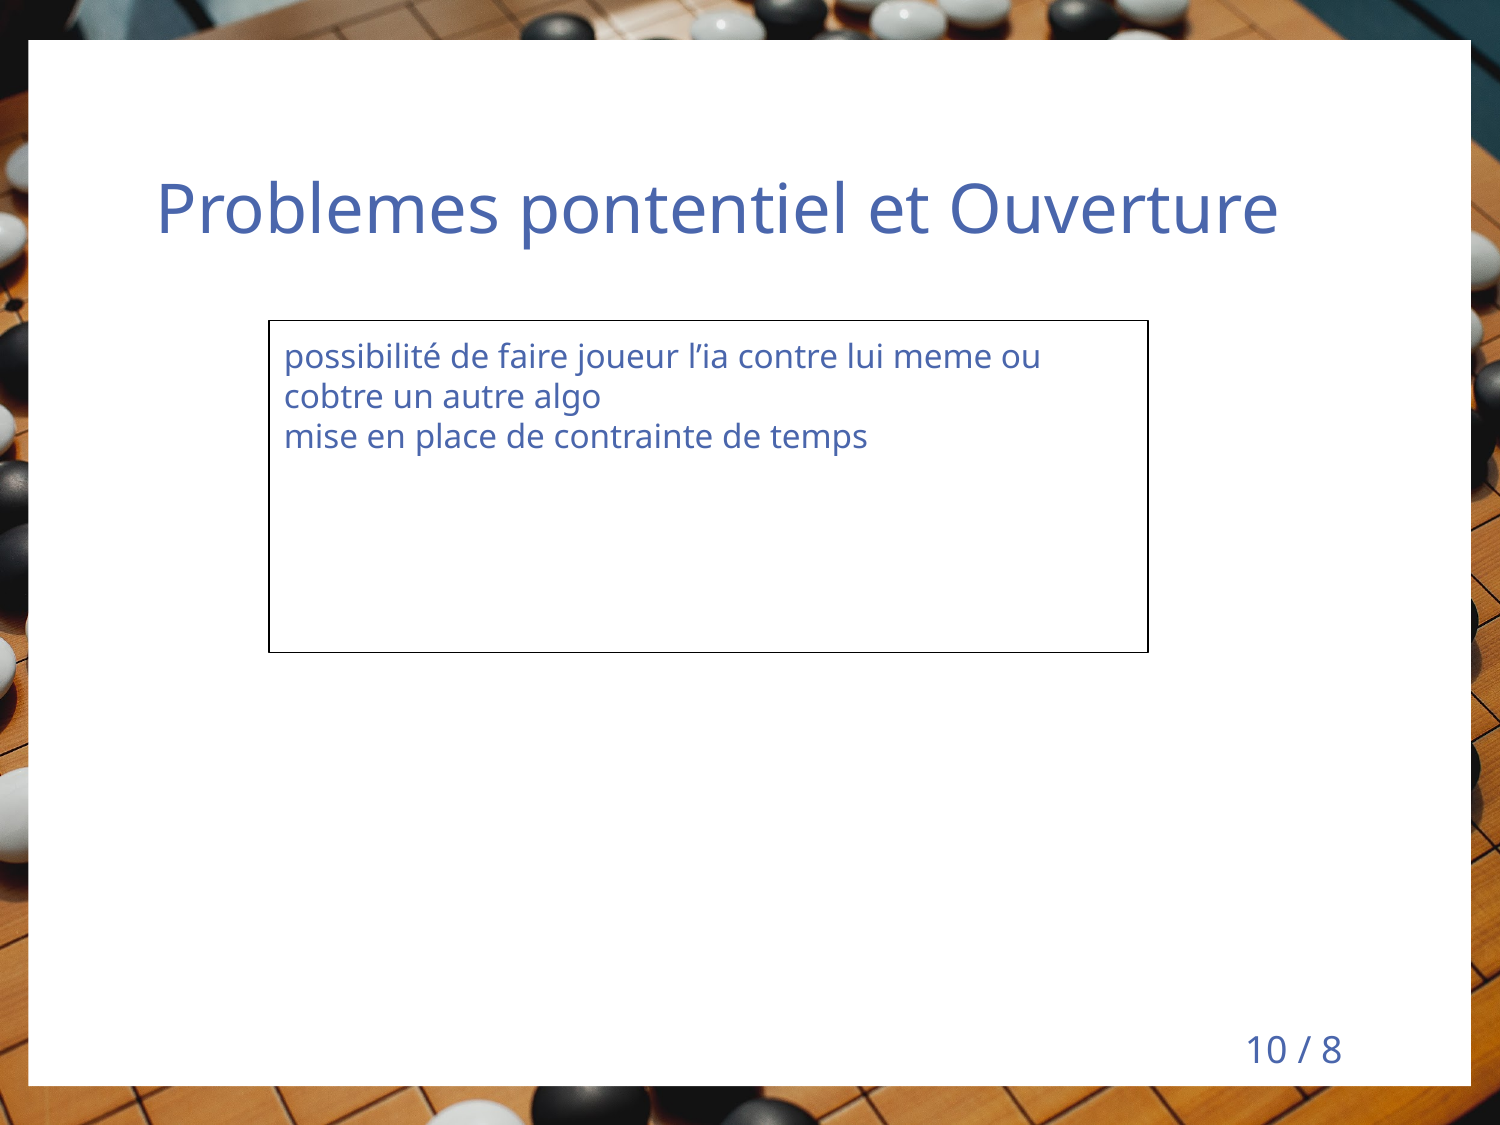

# Problemes pontentiel et Ouverture
possibilité de faire joueur l’ia contre lui meme ou cobtre un autre algo
mise en place de contrainte de temps